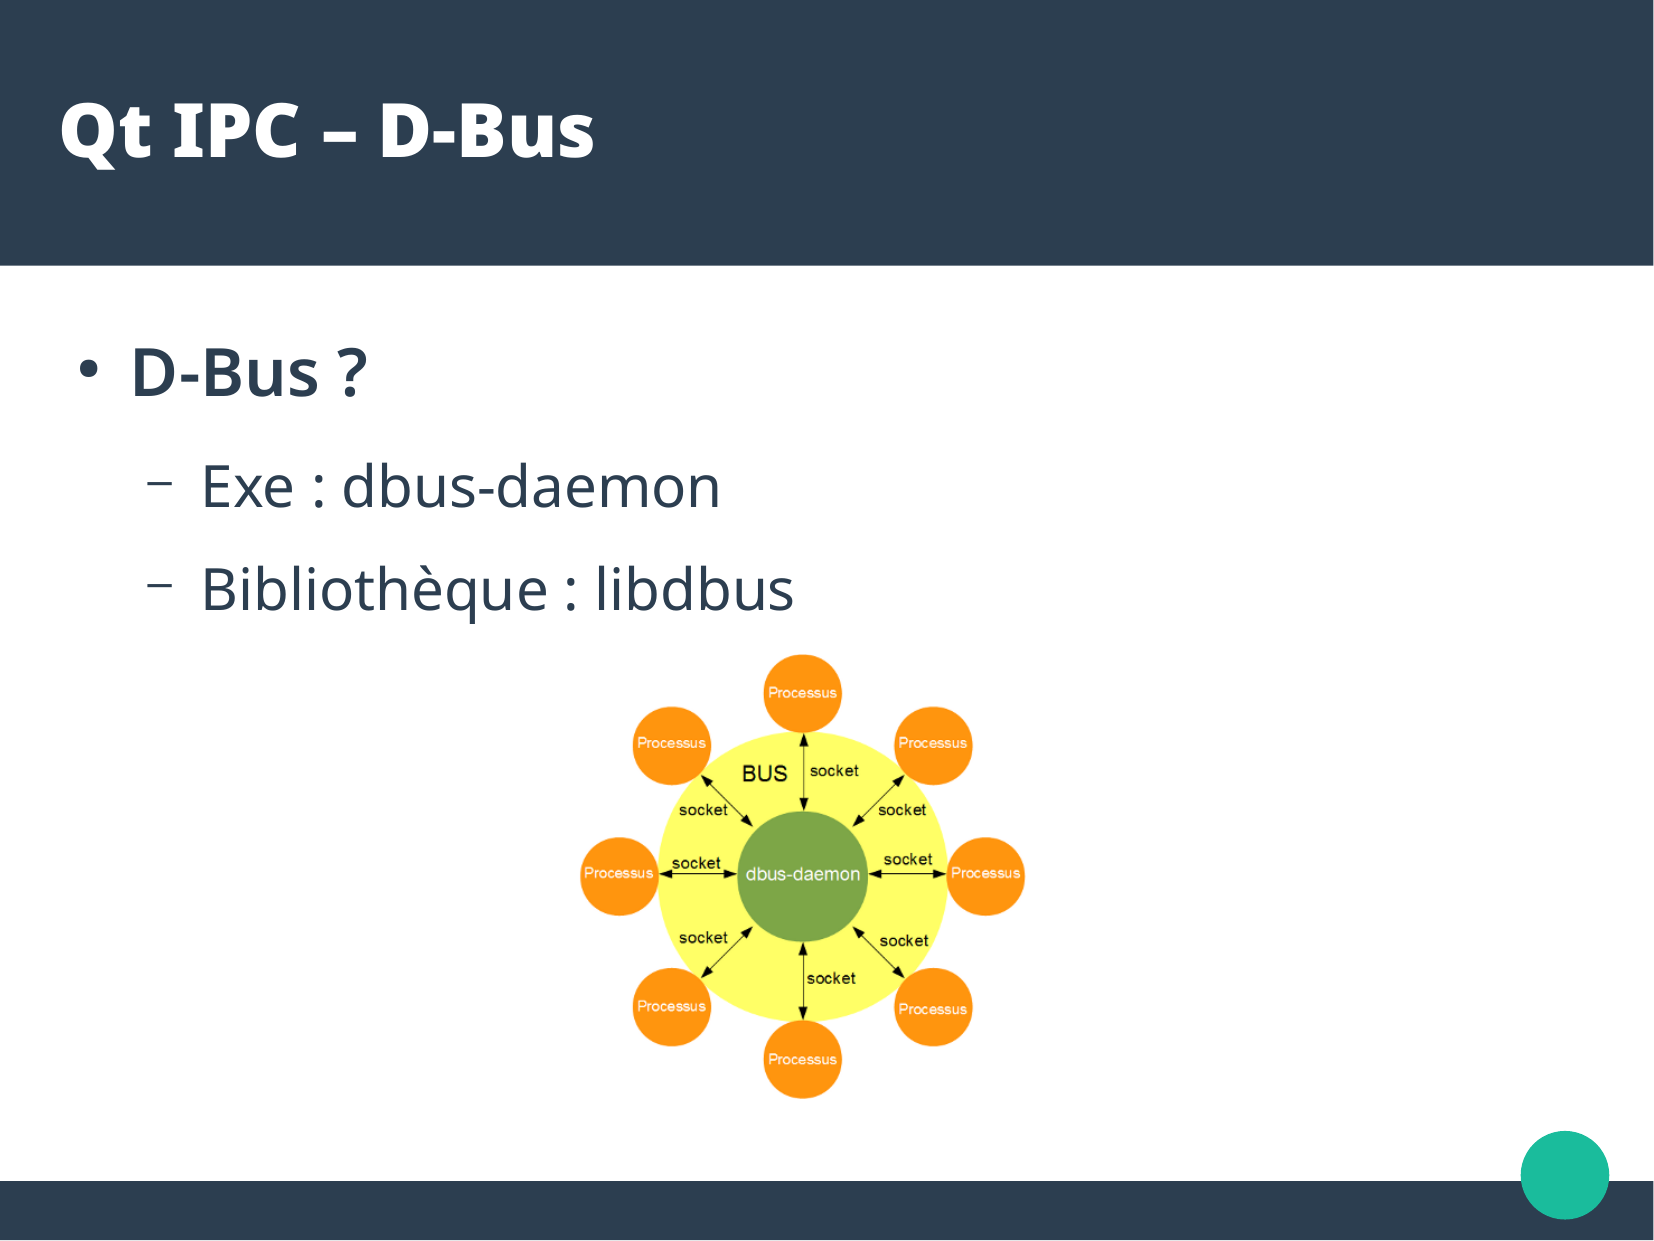

# Qt IPC – D-Bus
D-Bus ?
Exe : dbus-daemon
Bibliothèque : libdbus